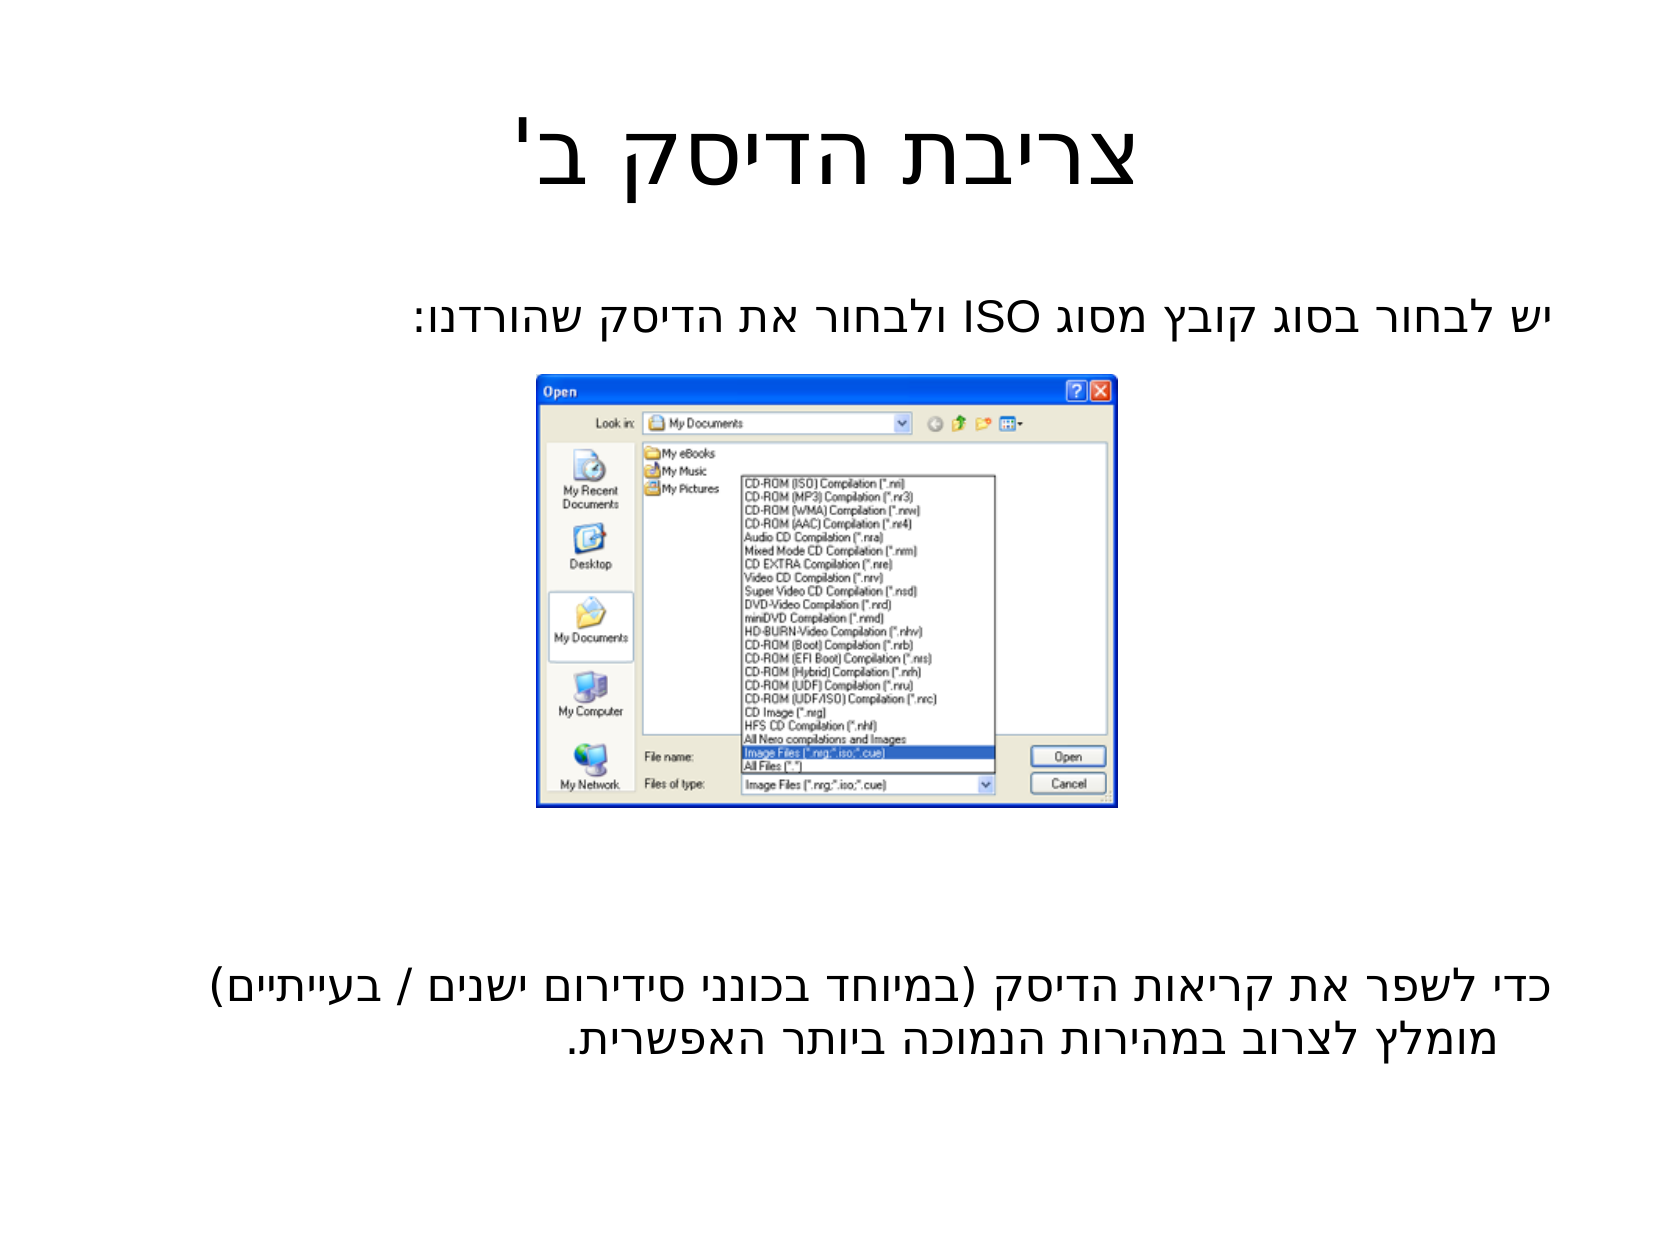

# צריבת הדיסק ב'
יש לבחור בסוג קובץ מסוג ISO ולבחור את הדיסק שהורדנו:
כדי לשפר את קריאות הדיסק (במיוחד בכונני סידירום ישנים / בעייתיים) מומלץ לצרוב במהירות הנמוכה ביותר האפשרית.